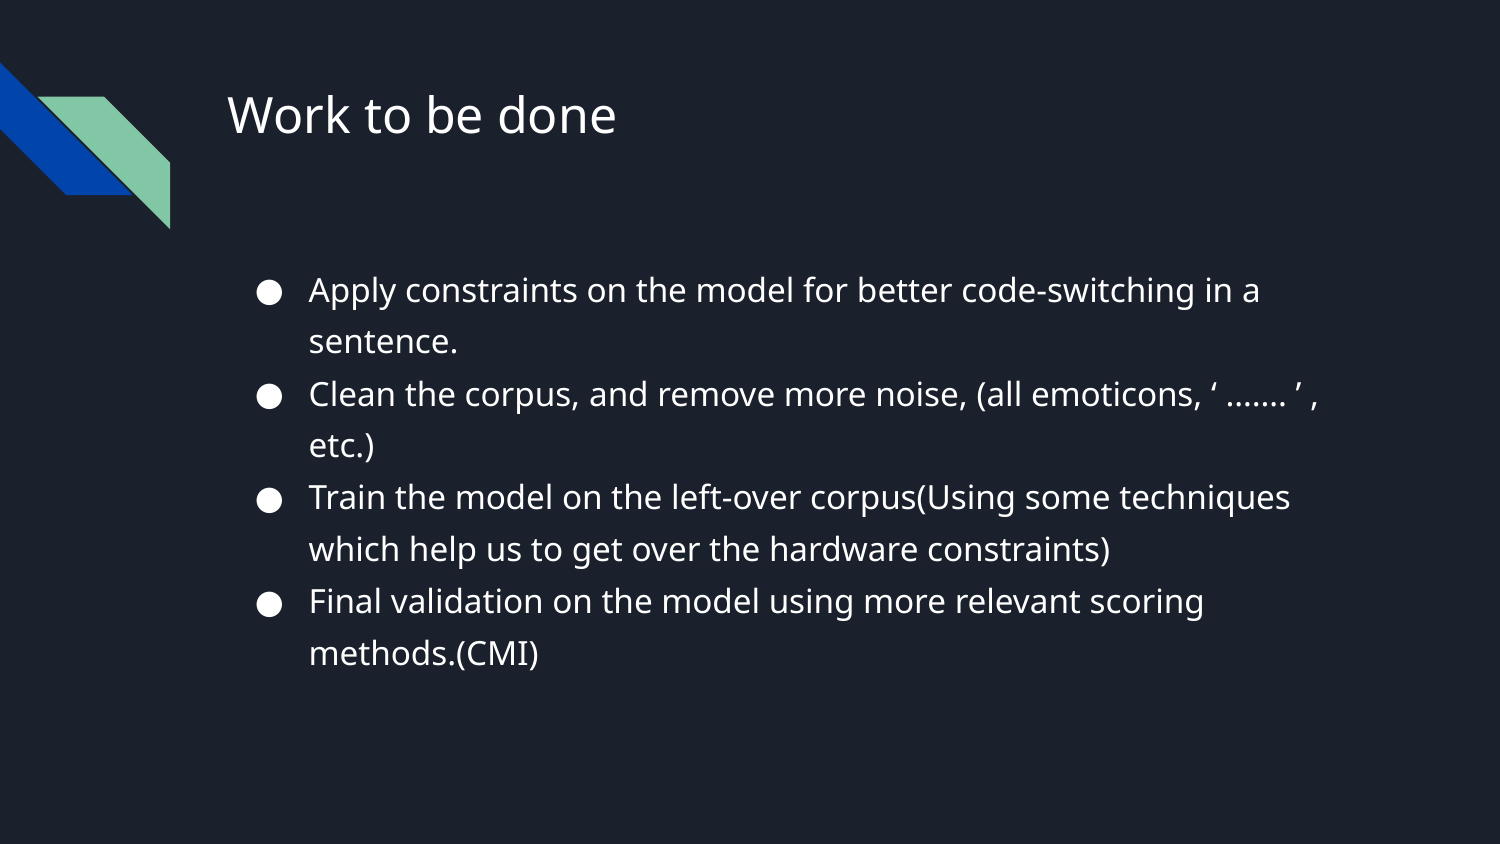

# Work to be done
Apply constraints on the model for better code-switching in a sentence.
Clean the corpus, and remove more noise, (all emoticons, ‘ ……. ’ , etc.)
Train the model on the left-over corpus(Using some techniques which help us to get over the hardware constraints)
Final validation on the model using more relevant scoring methods.(CMI)